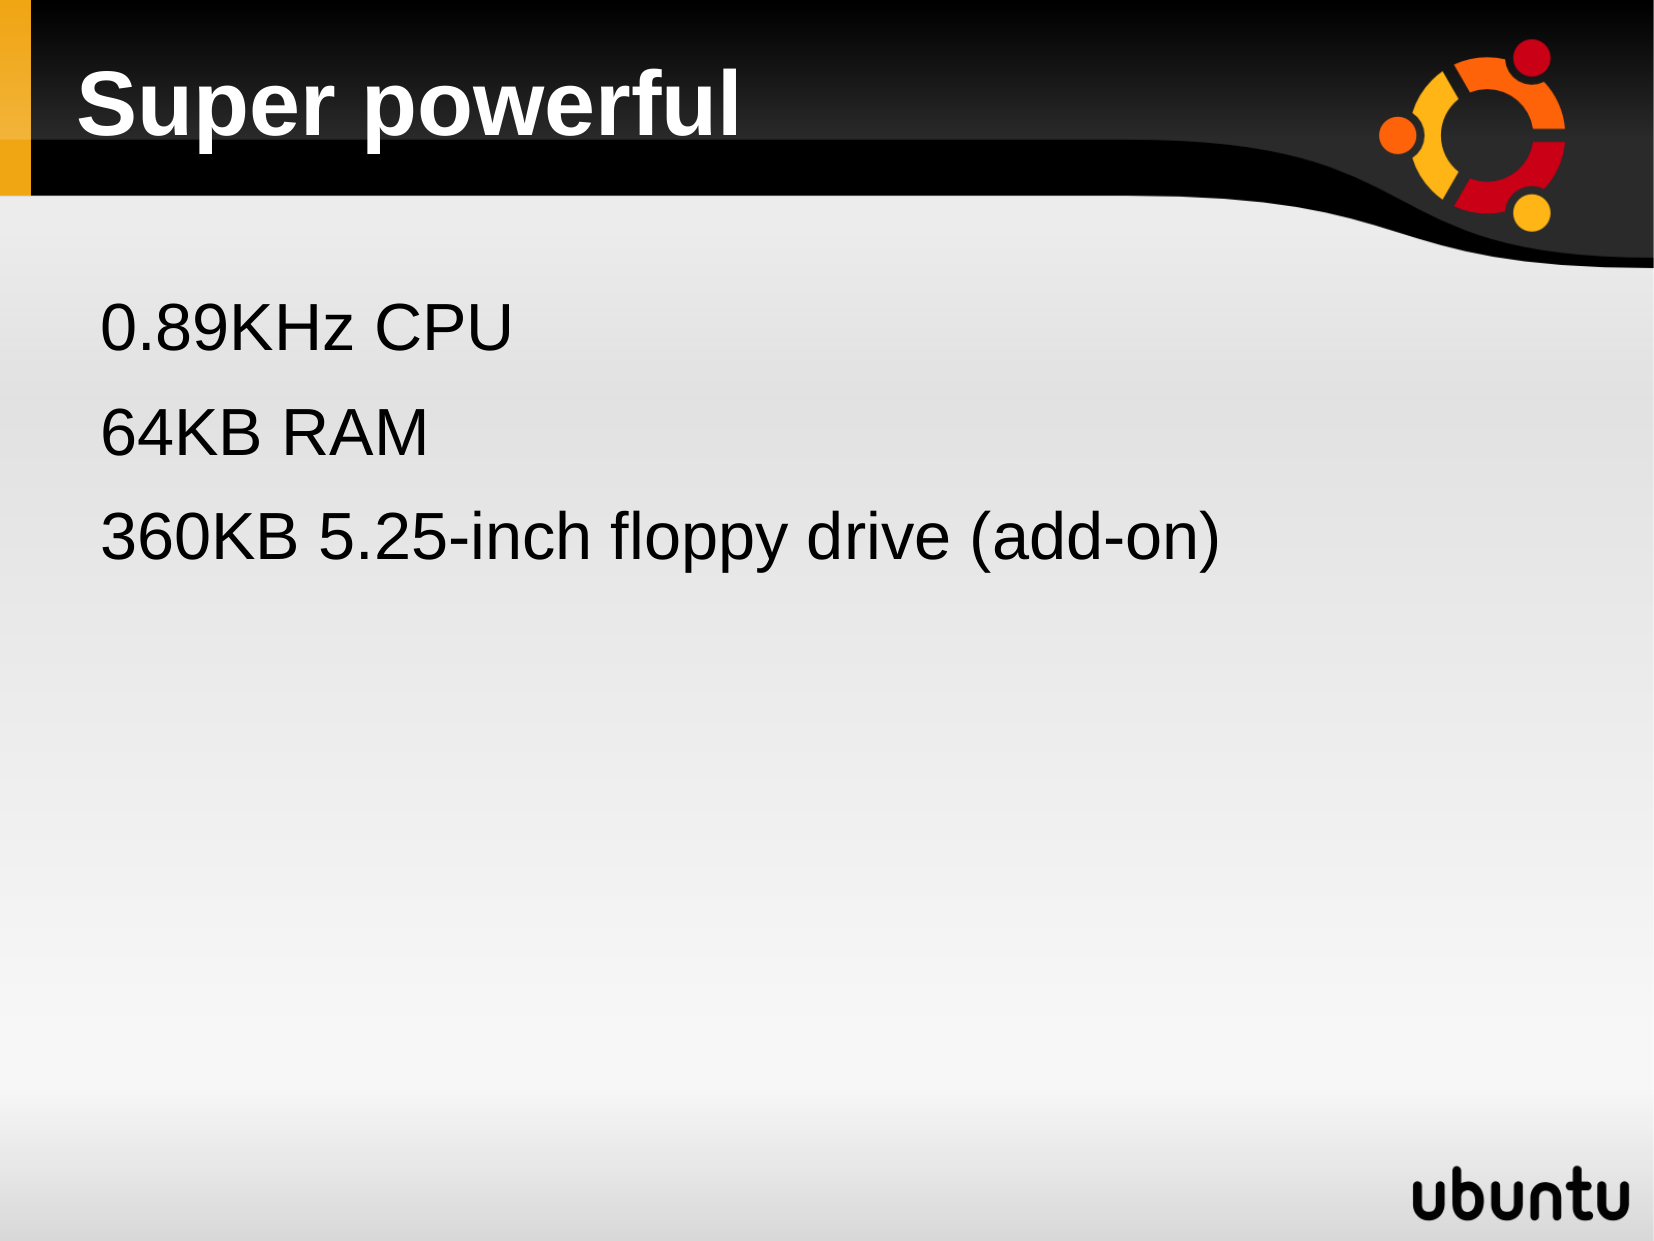

# Super powerful
0.89KHz CPU
64KB RAM
360KB 5.25-inch floppy drive (add-on)